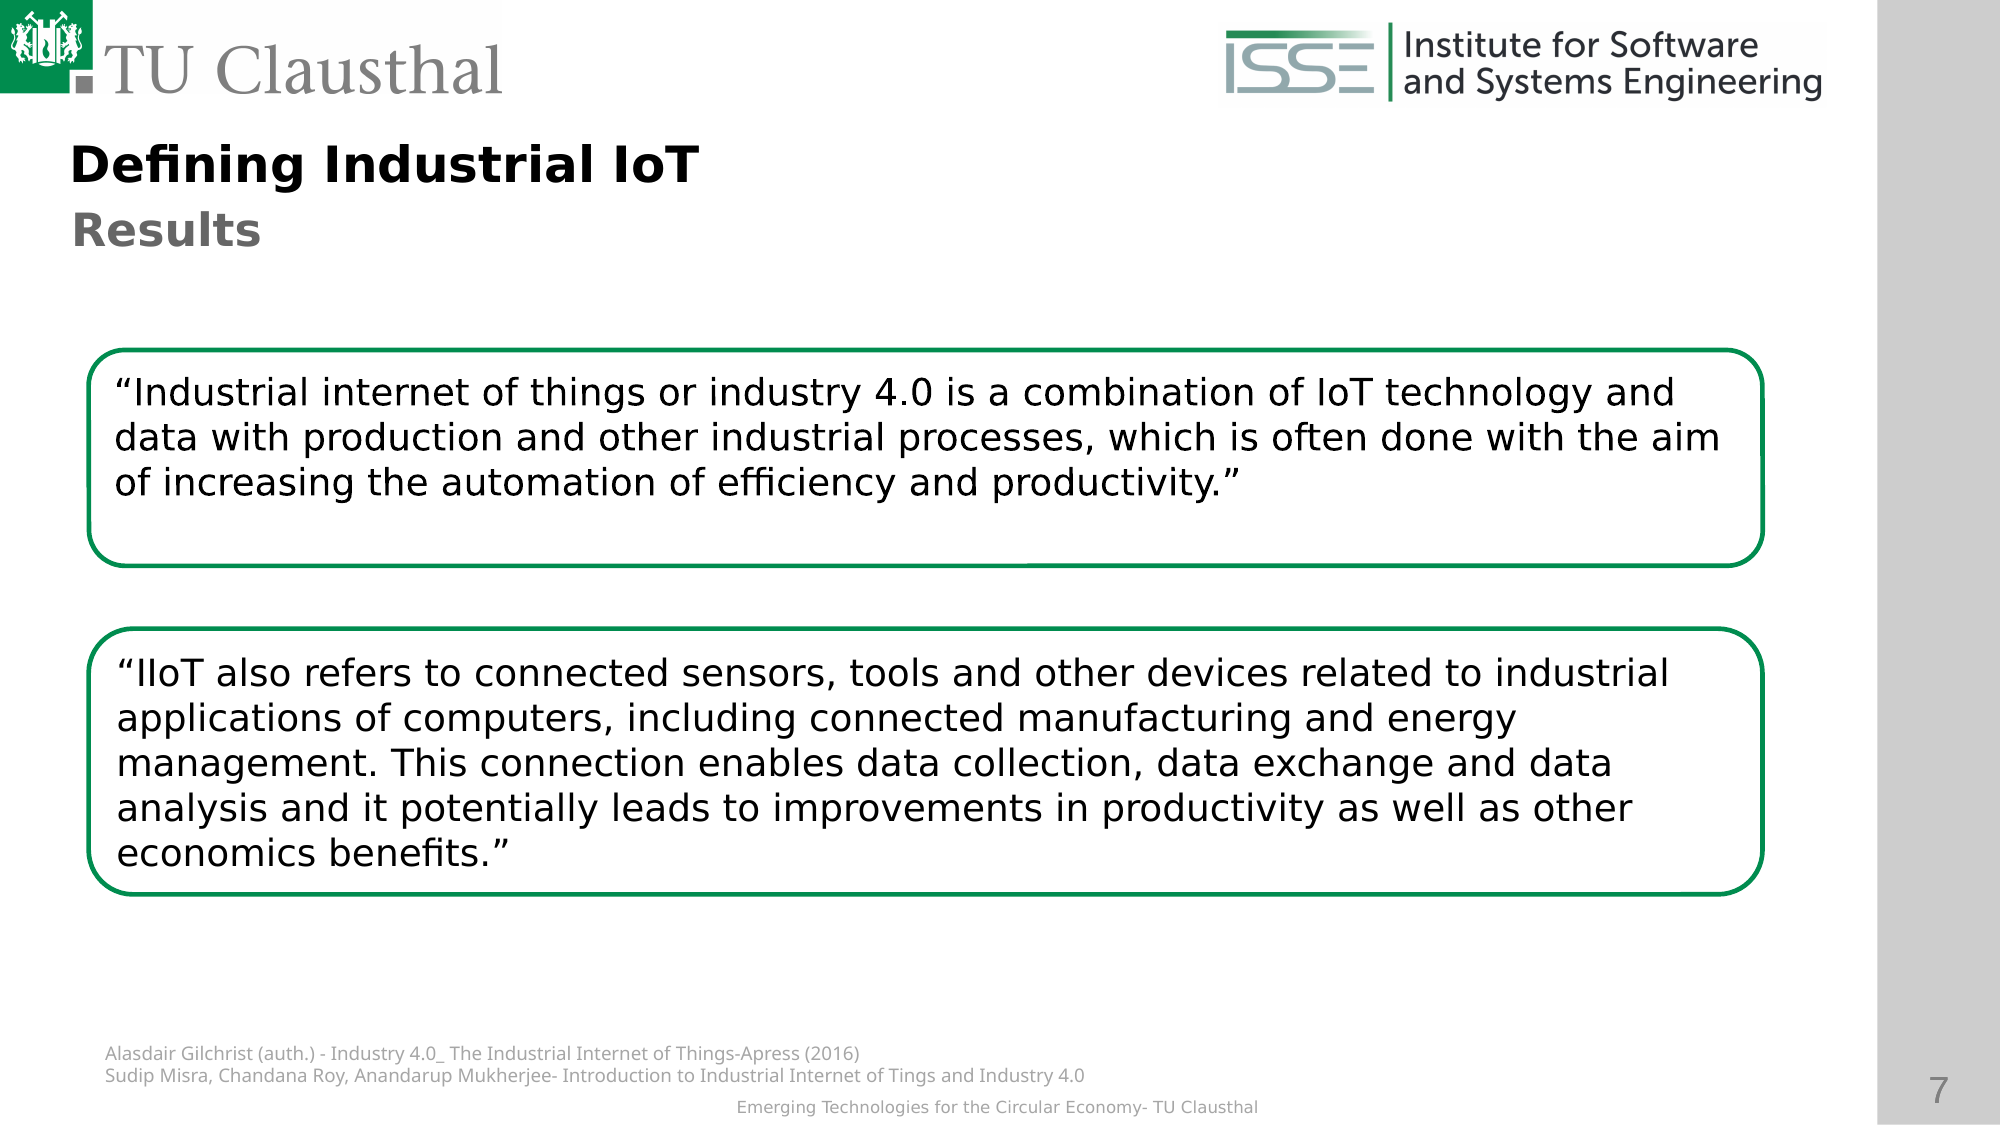

Defining Industrial IoT
Results
“Industrial internet of things or industry 4.0 is a combination of IoT technology and data with production and other industrial processes, which is often done with the aim of increasing the automation of efficiency and productivity.”
“IIoT also refers to connected sensors, tools and other devices related to industrial applications of computers, including connected manufacturing and energy management. This connection enables data collection, data exchange and data analysis and it potentially leads to improvements in productivity as well as other economics benefits.”
Alasdair Gilchrist (auth.) - Industry 4.0_ The Industrial Internet of Things-Apress (2016)
Sudip Misra, Chandana Roy, Anandarup Mukherjee- Introduction to Industrial Internet of Tings and Industry 4.0